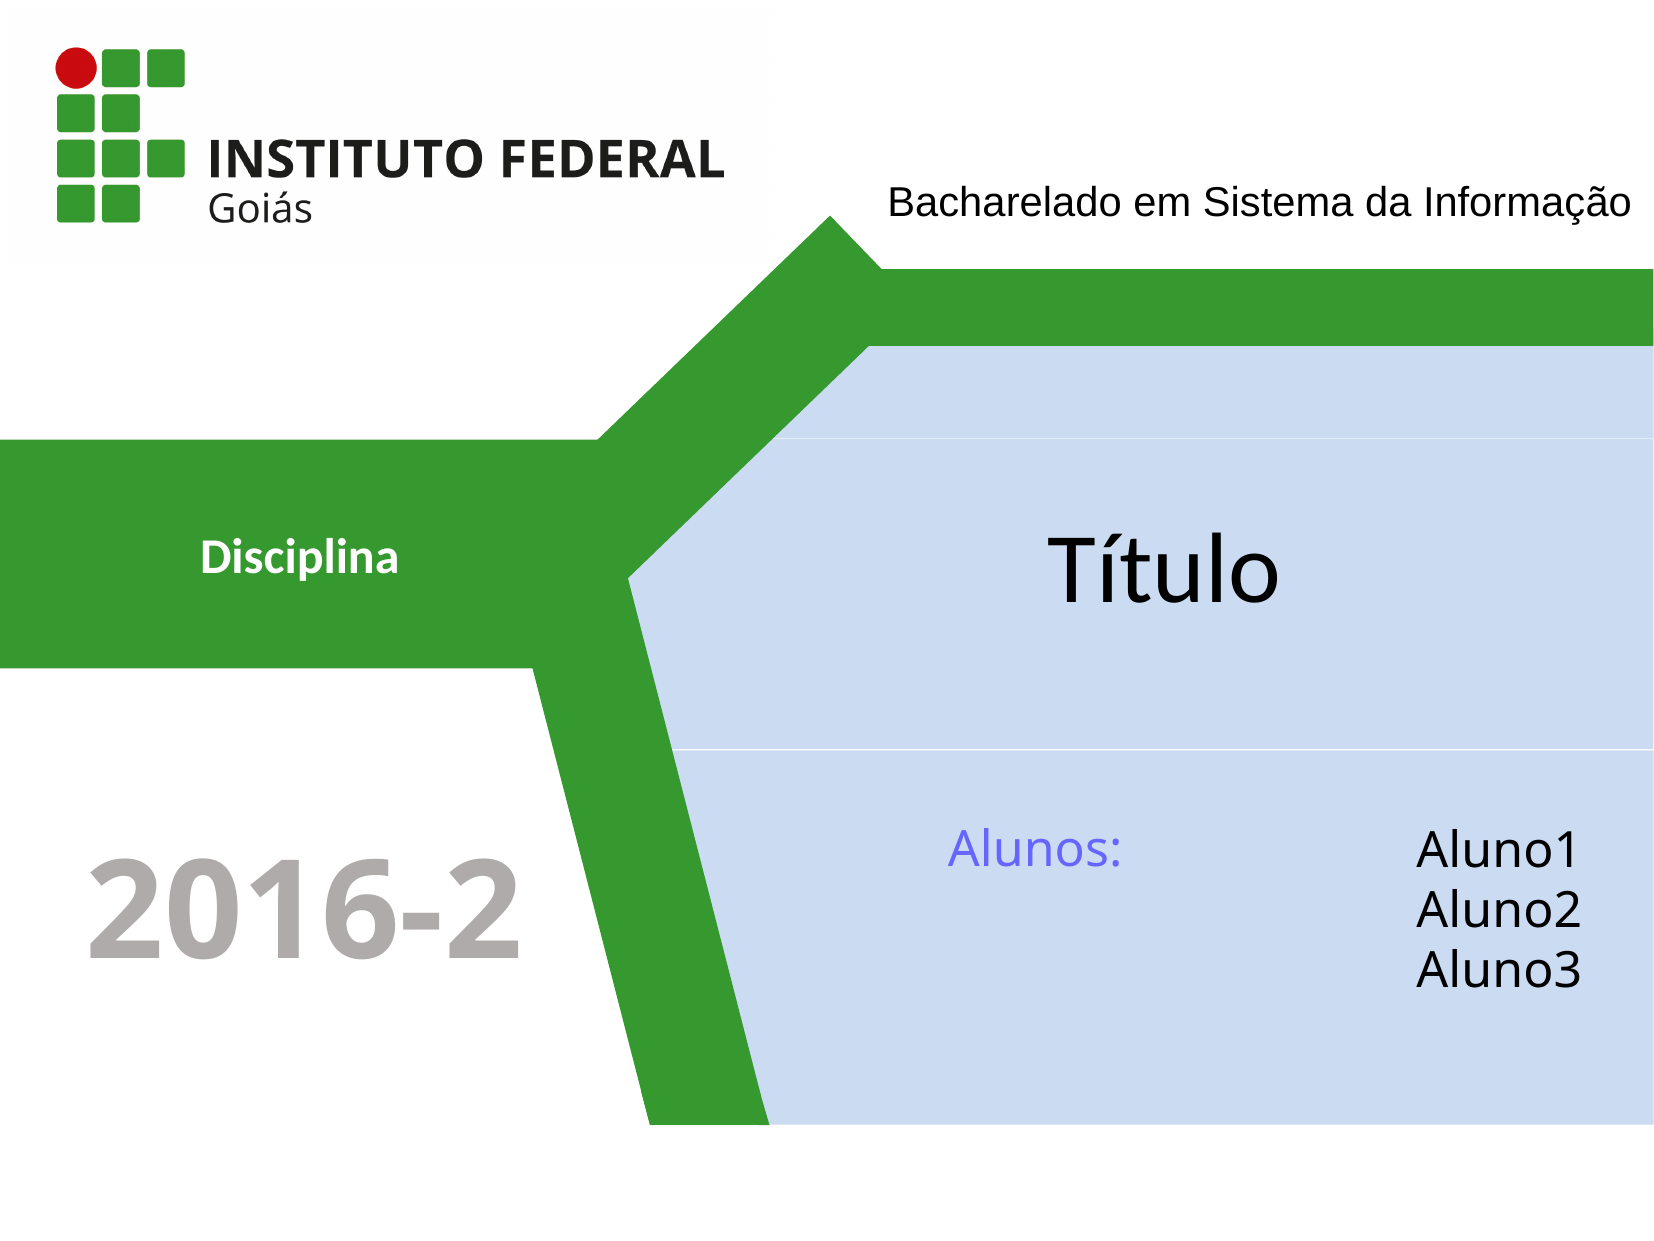

Bacharelado em Sistema da Informação
Disciplina
Título
Alunos:
Aluno1
Aluno2
Aluno3
2016-2